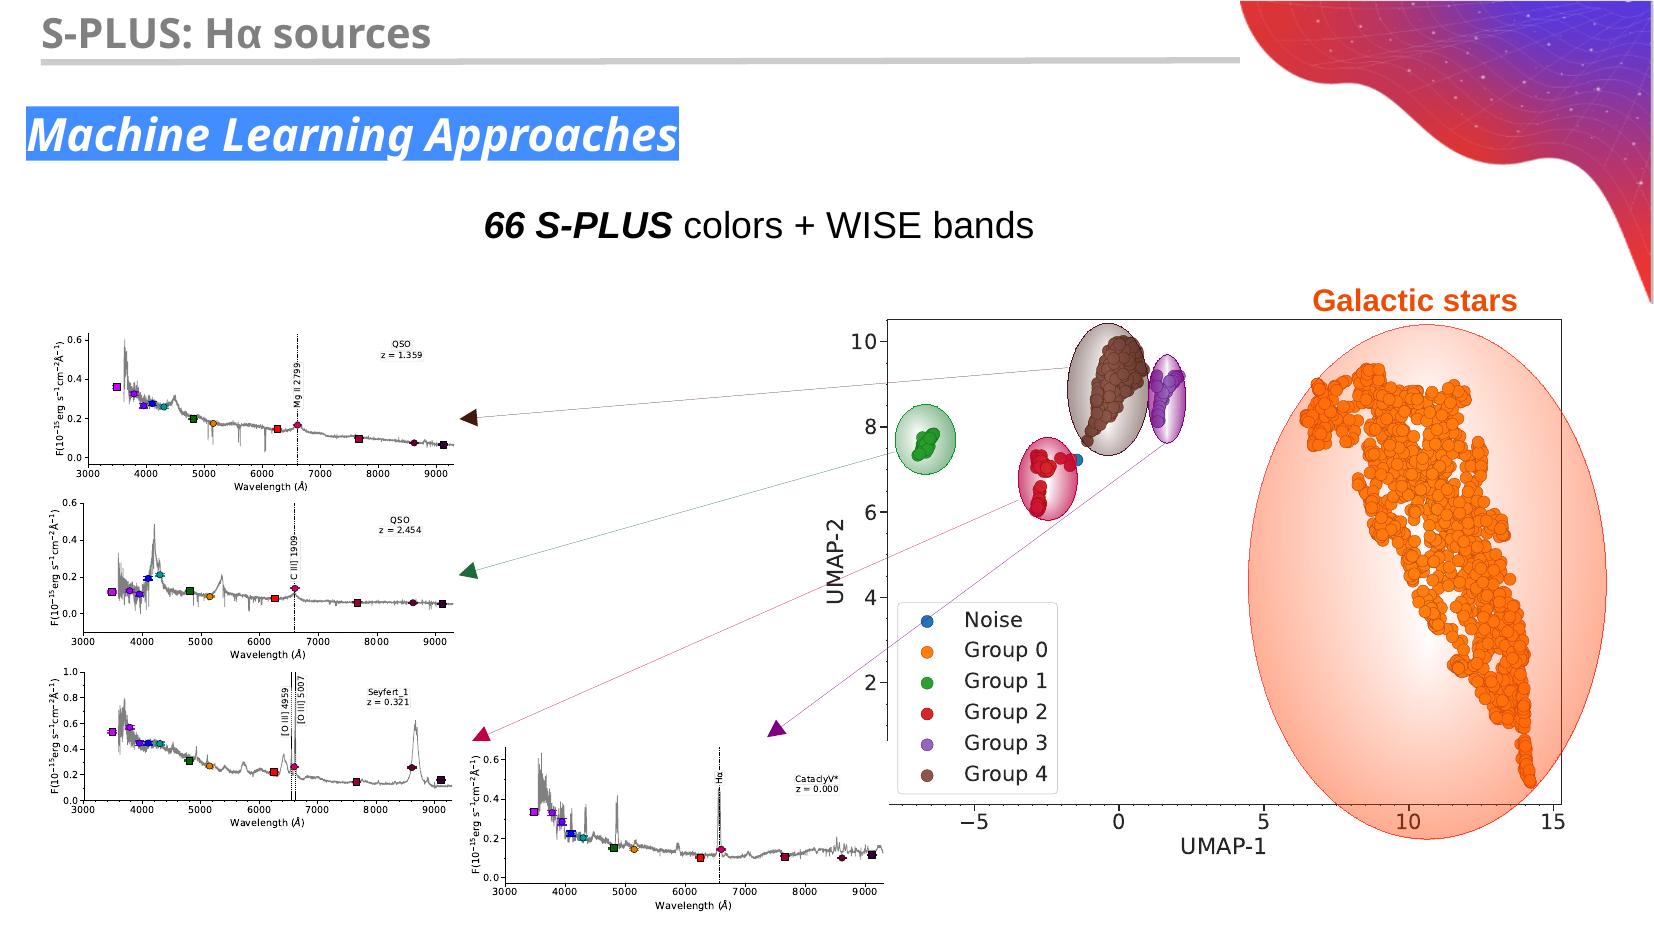

S-PLUS: Hα sources
Machine Learning Approaches
66 S-PLUS colors + WISE bands
 Galactic stars